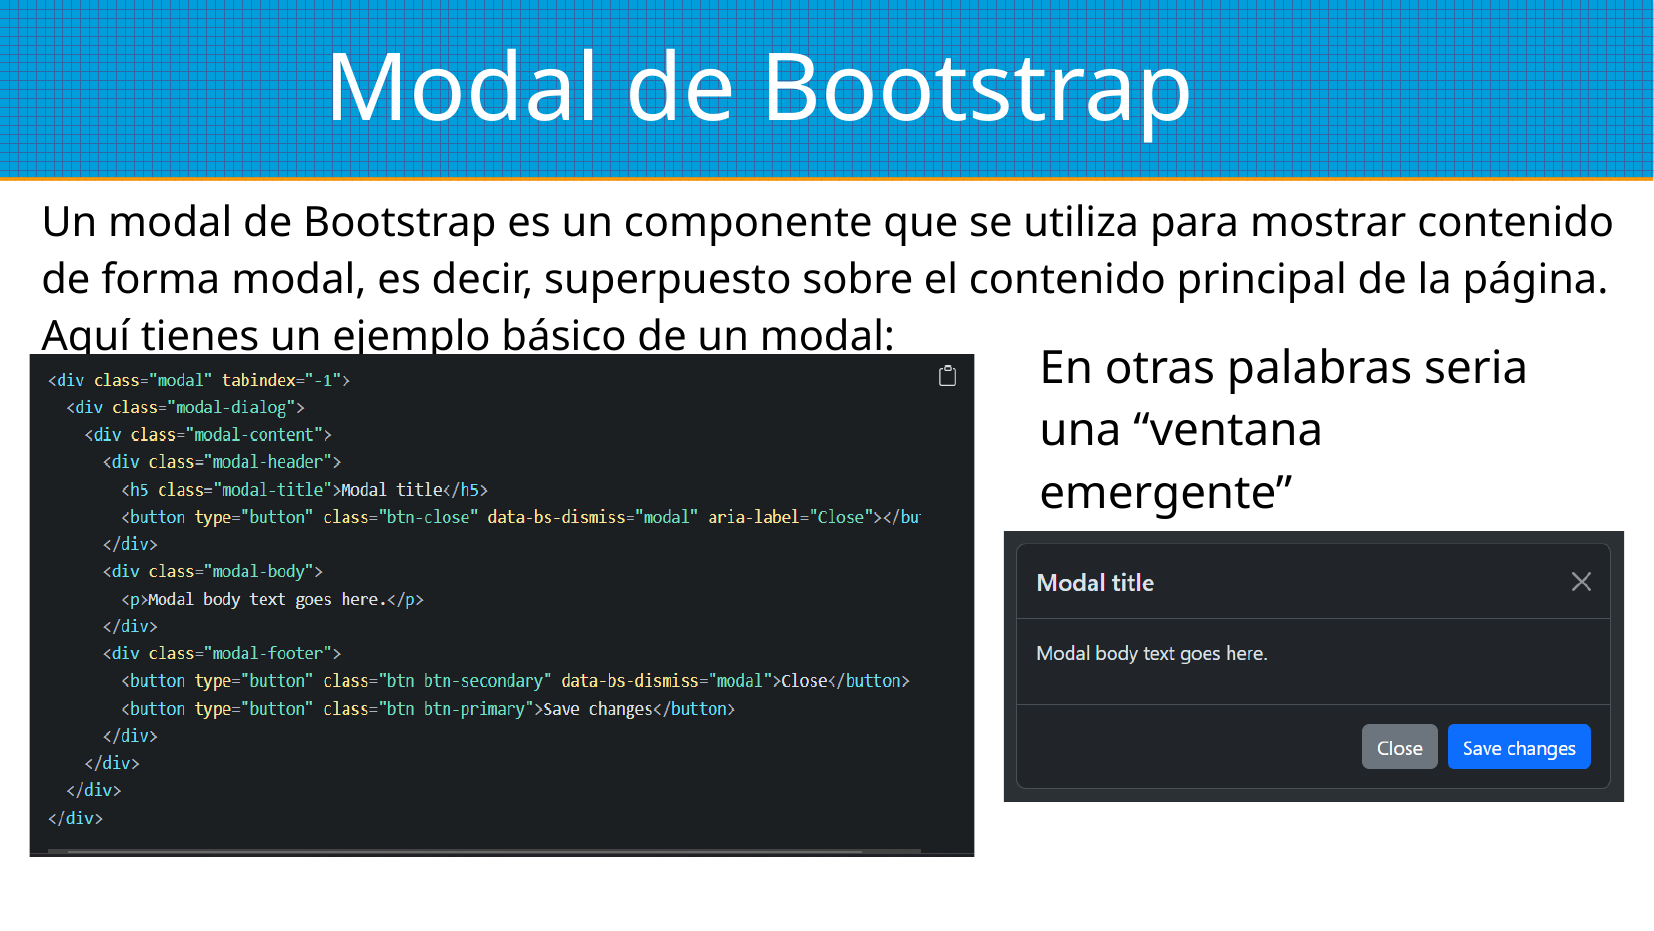

# Modal de Bootstrap
Un modal de Bootstrap es un componente que se utiliza para mostrar contenido de forma modal, es decir, superpuesto sobre el contenido principal de la página. Aquí tienes un ejemplo básico de un modal:
En otras palabras seria una “ventana emergente”